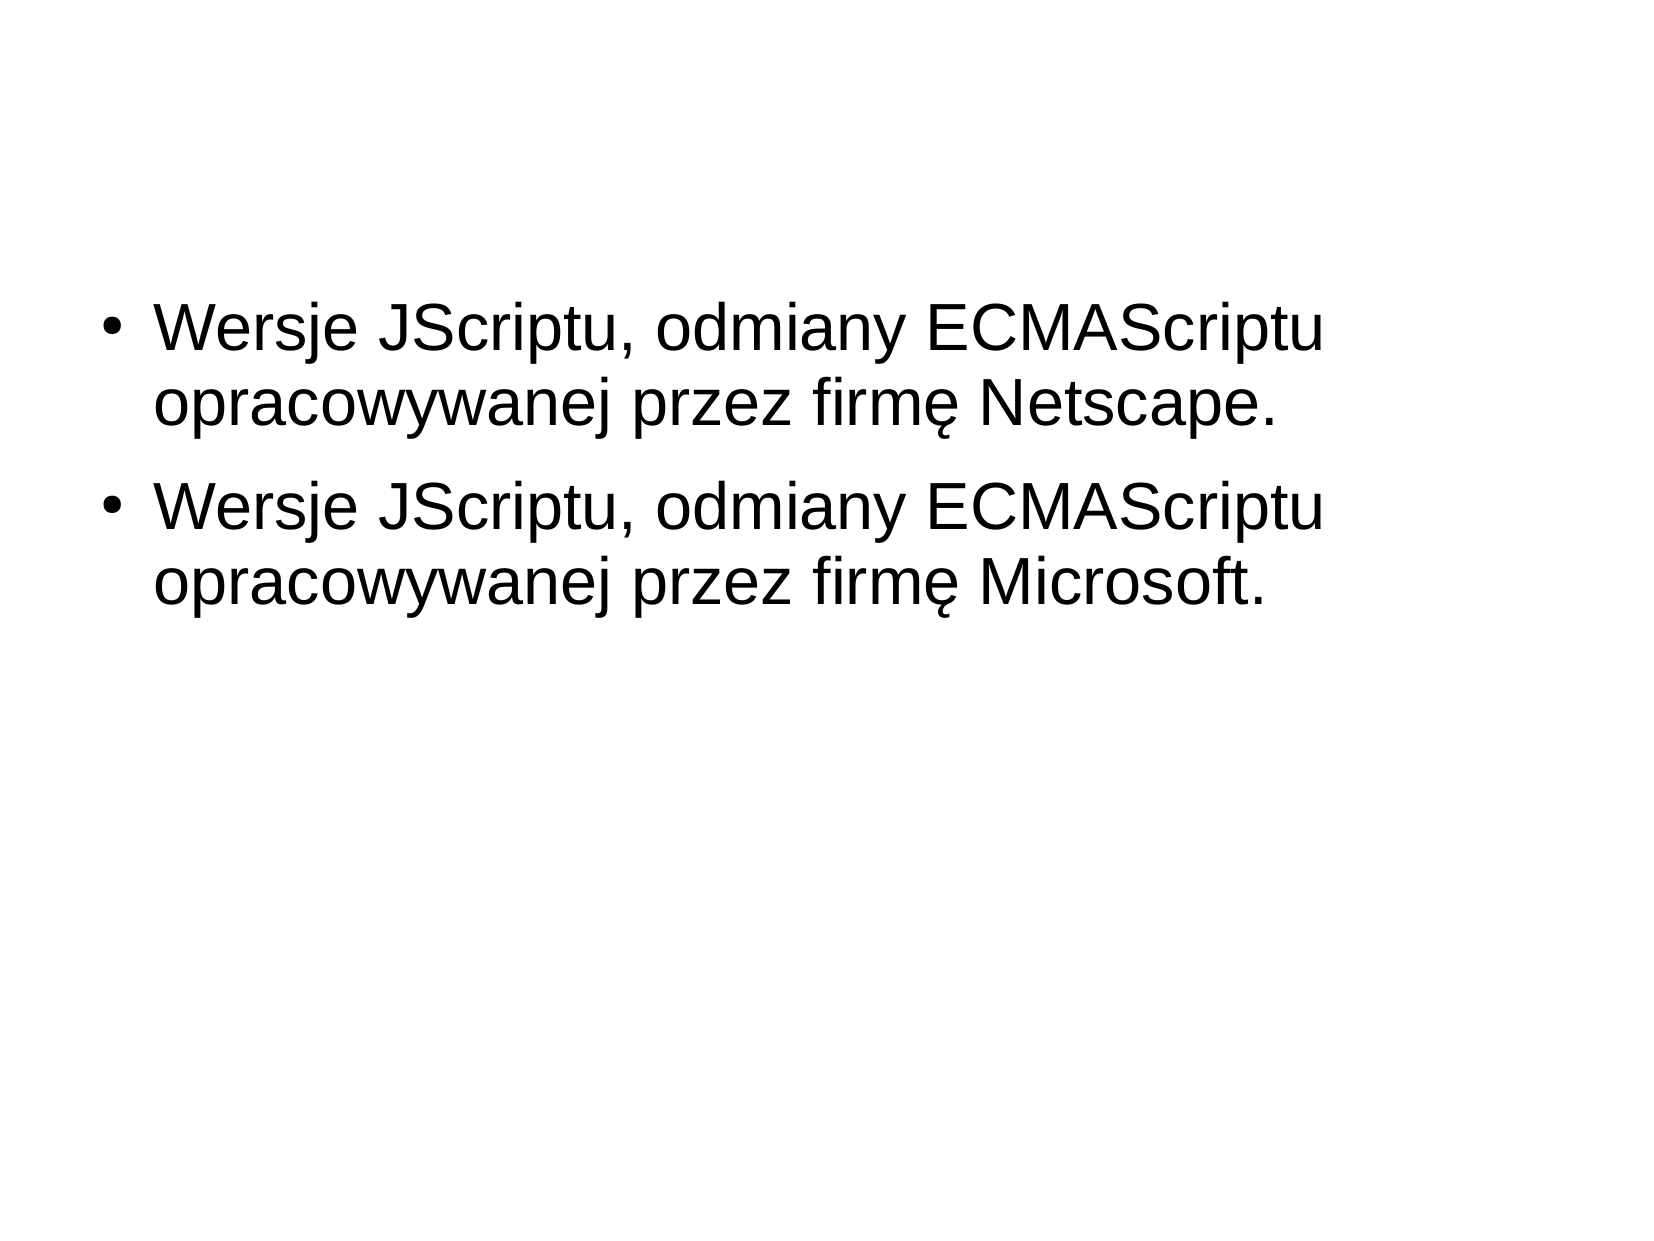

#
Wersje JScriptu, odmiany ECMAScriptu opracowywanej przez firmę Netscape.
Wersje JScriptu, odmiany ECMAScriptu opracowywanej przez firmę Microsoft.